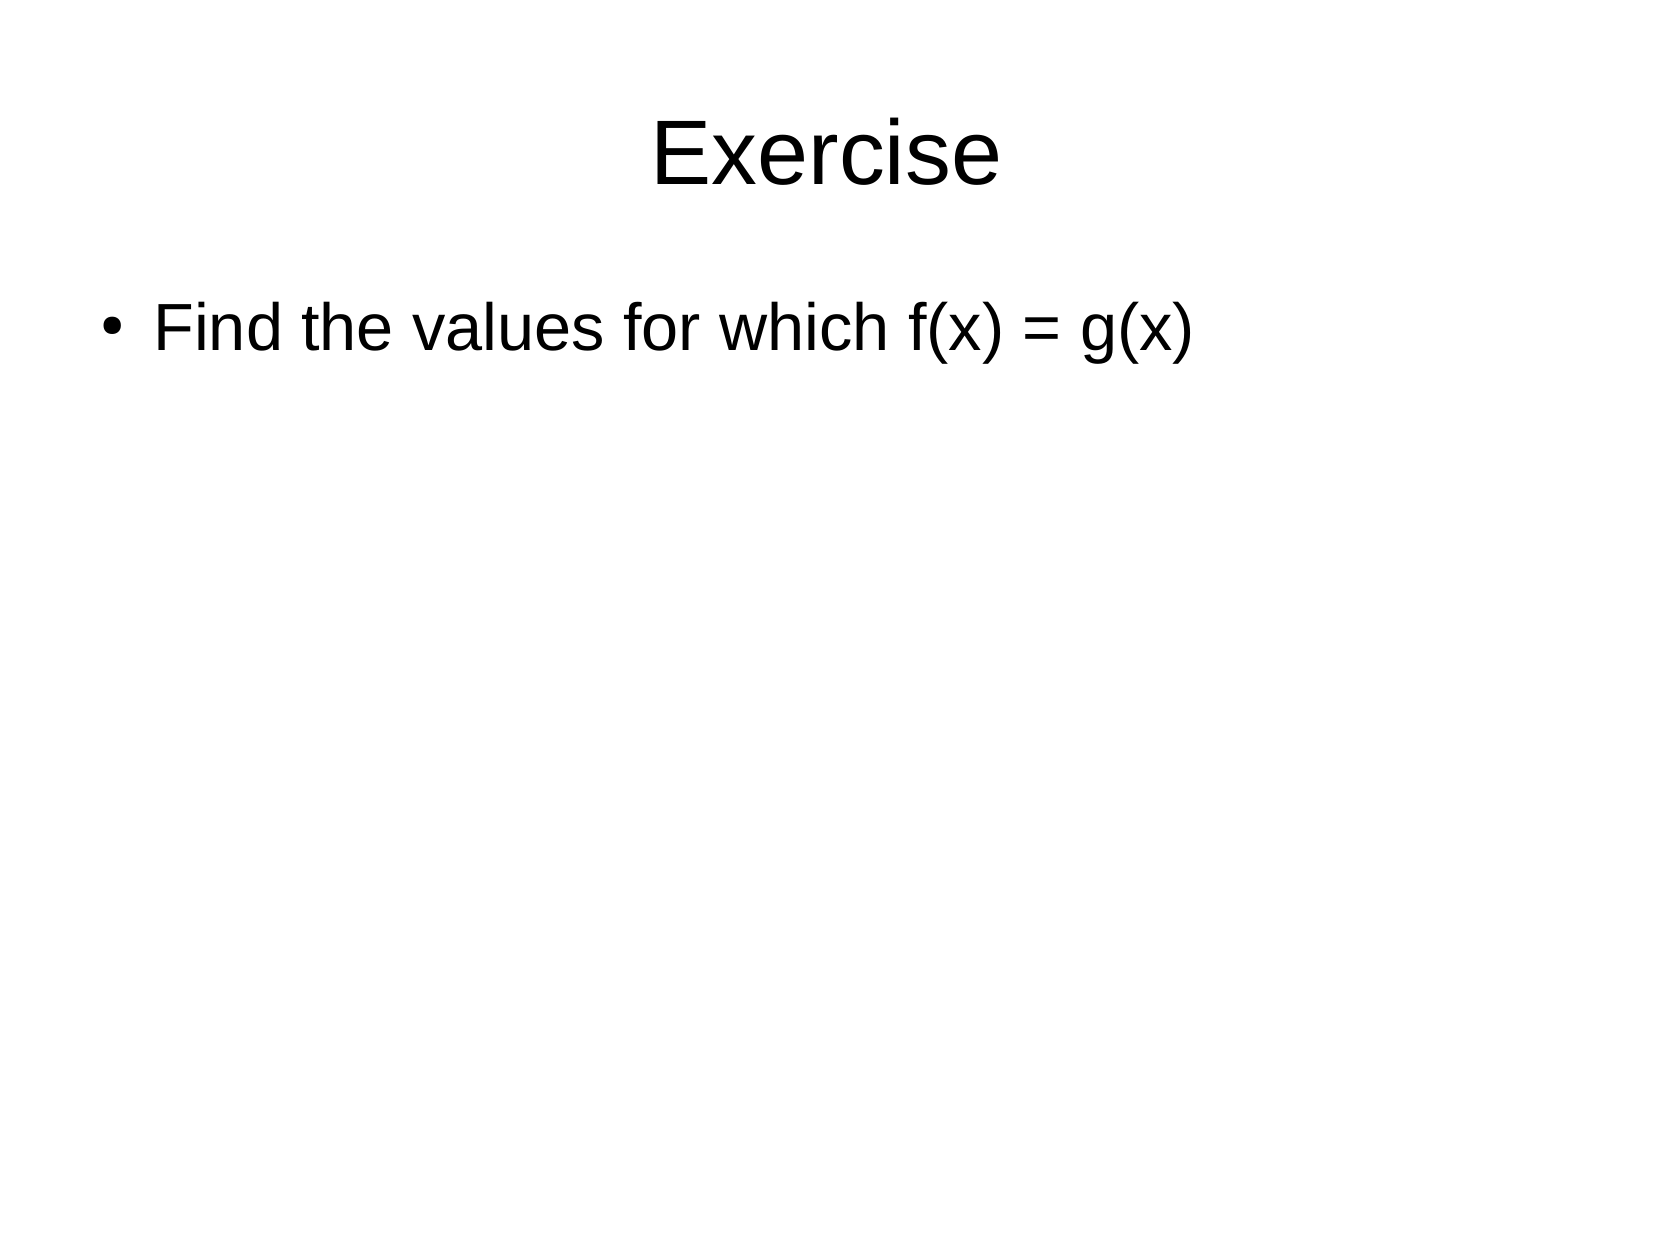

# Exercise
Find the values for which f(x) = g(x)